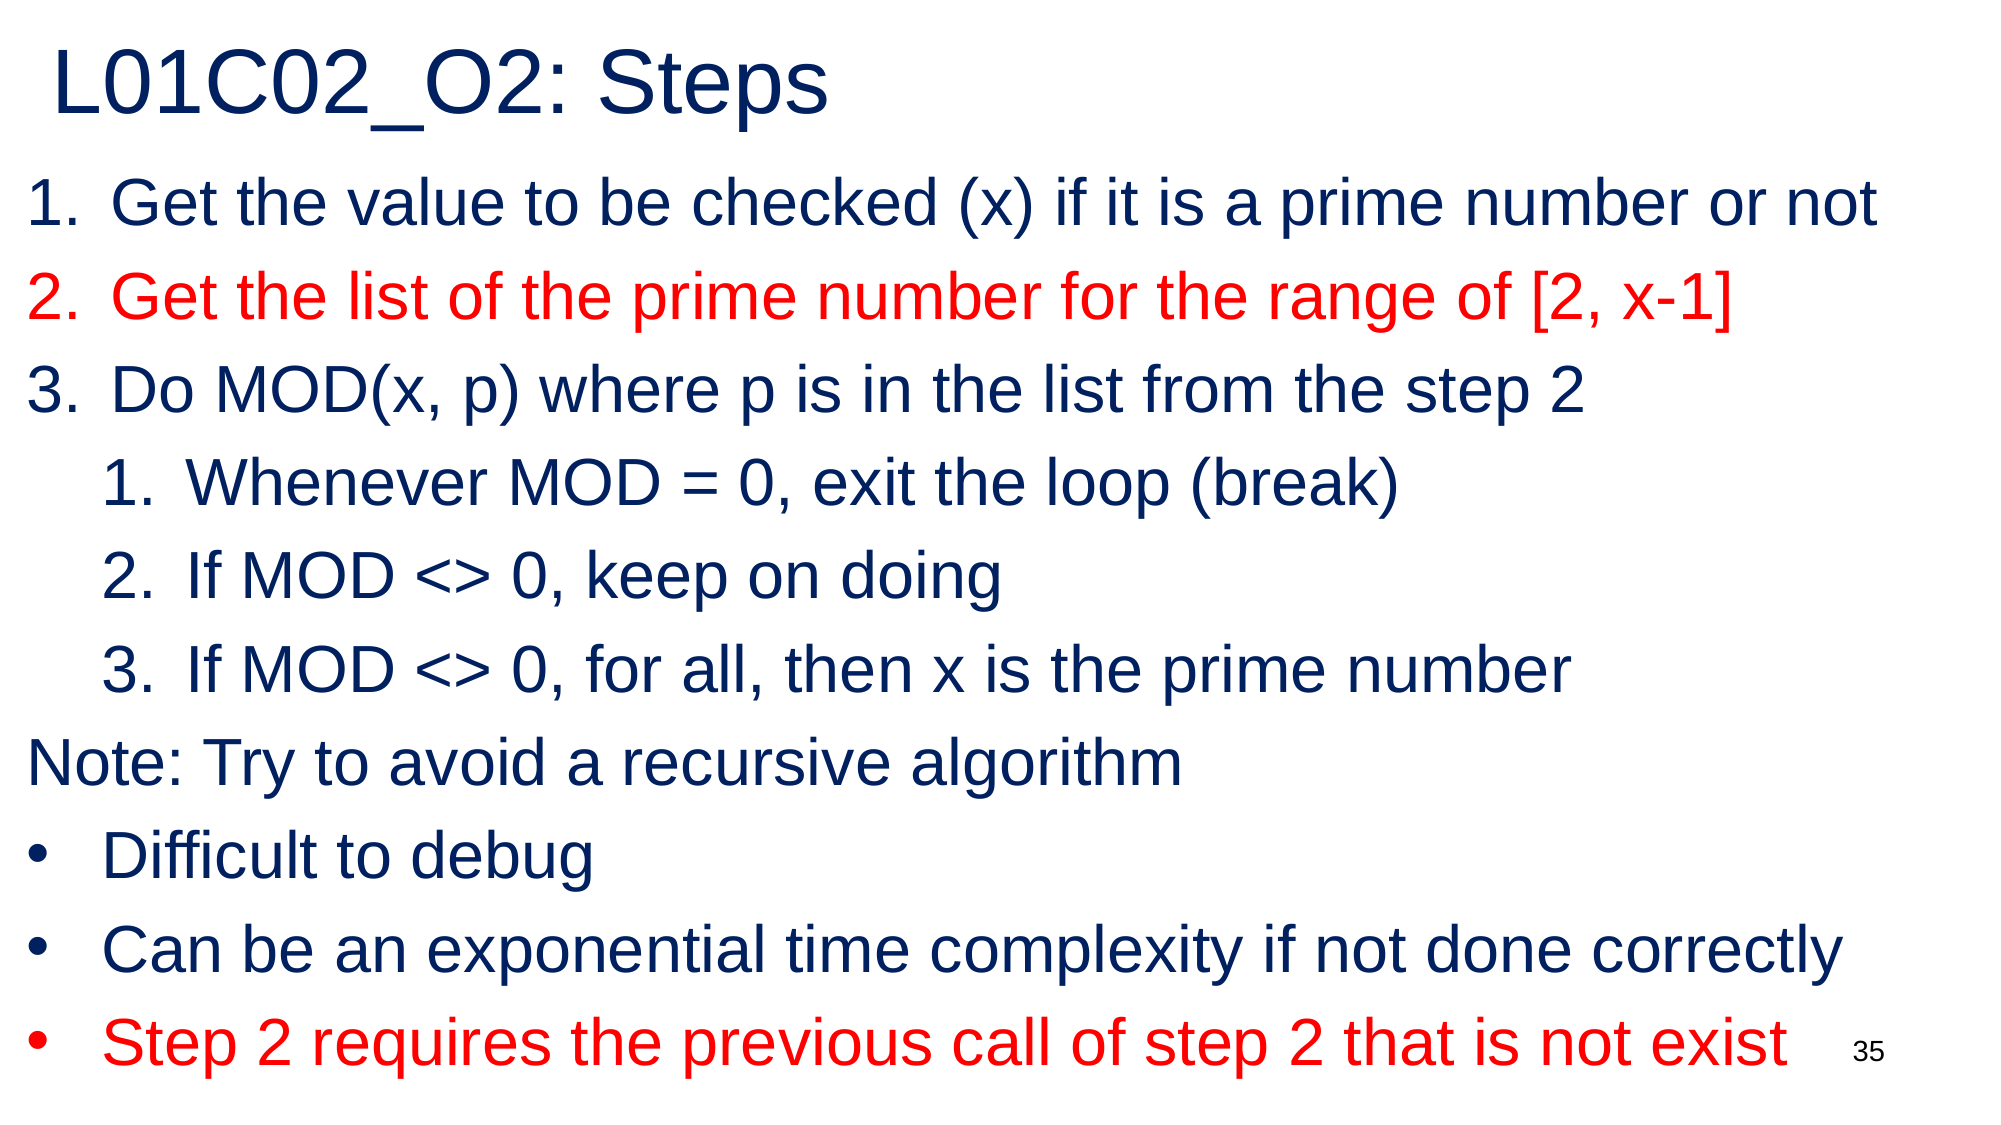

# L01C02_O2: Steps
Get the value to be checked (x) if it is a prime number or not
Get the list of the prime number for the range of [2, x-1]
Do MOD(x, p) where p is in the list from the step 2
Whenever MOD = 0, exit the loop (break)
If MOD <> 0, keep on doing
If MOD <> 0, for all, then x is the prime number
Note: Try to avoid a recursive algorithm
Difficult to debug
Can be an exponential time complexity if not done correctly
Step 2 requires the previous call of step 2 that is not exist